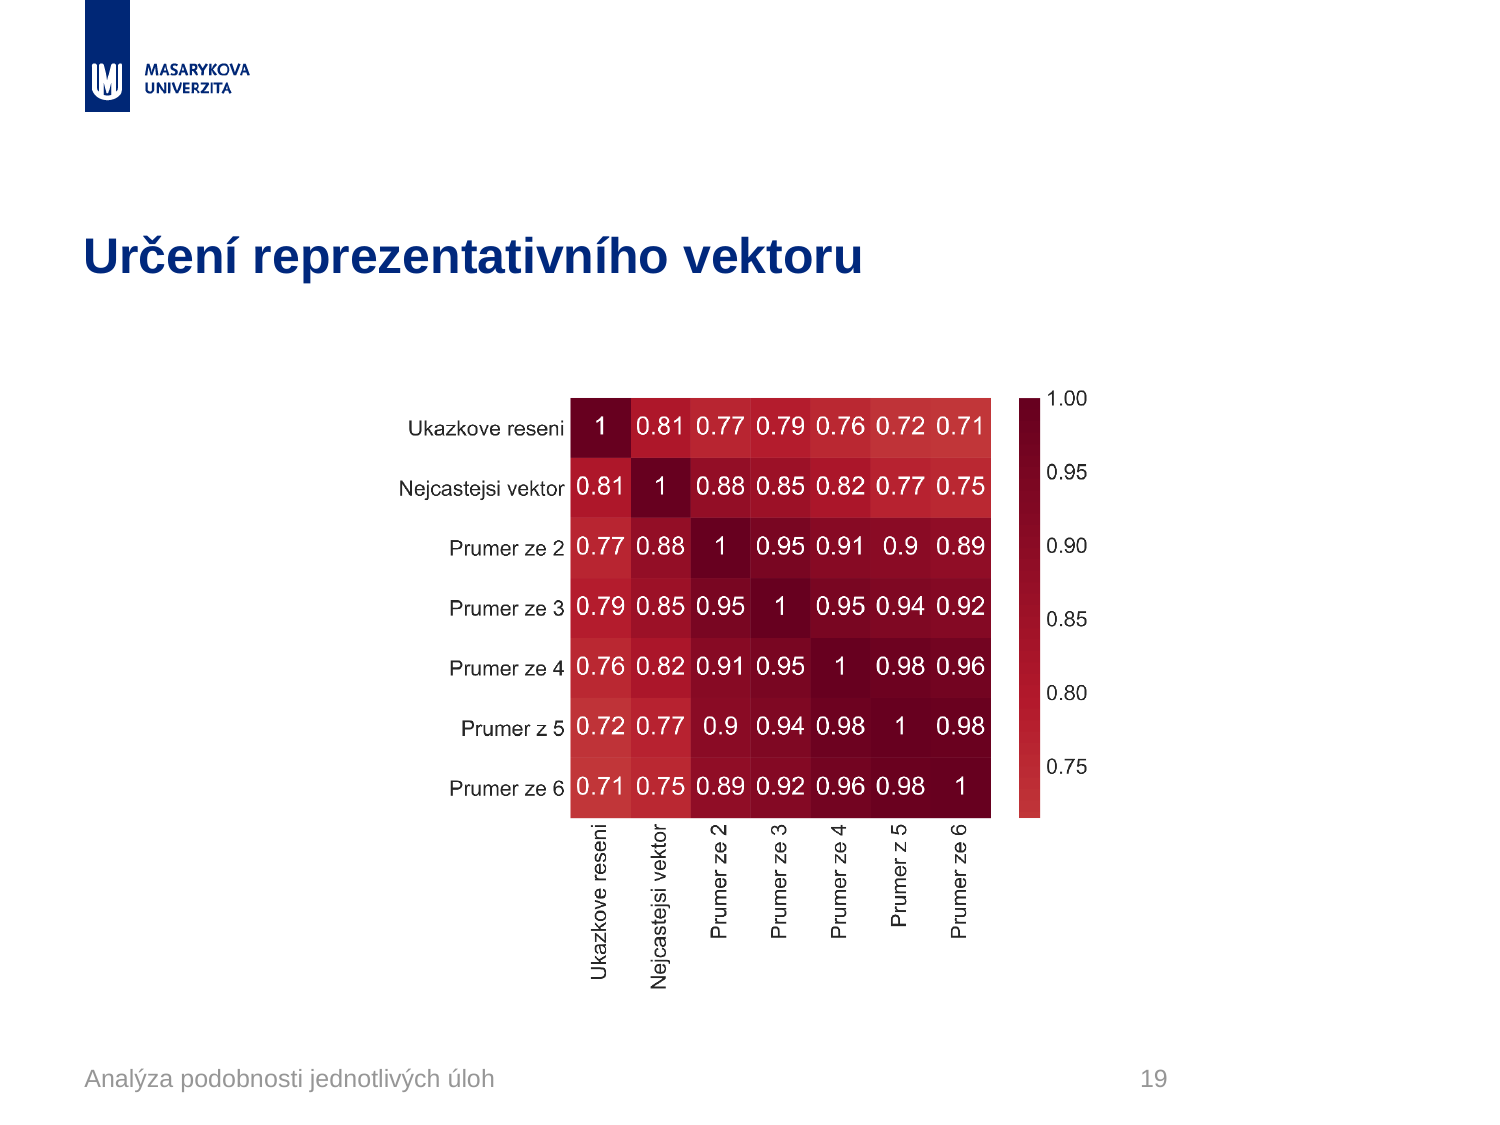

# Určení reprezentativního vektoru
Analýza podobnosti jednotlivých úloh